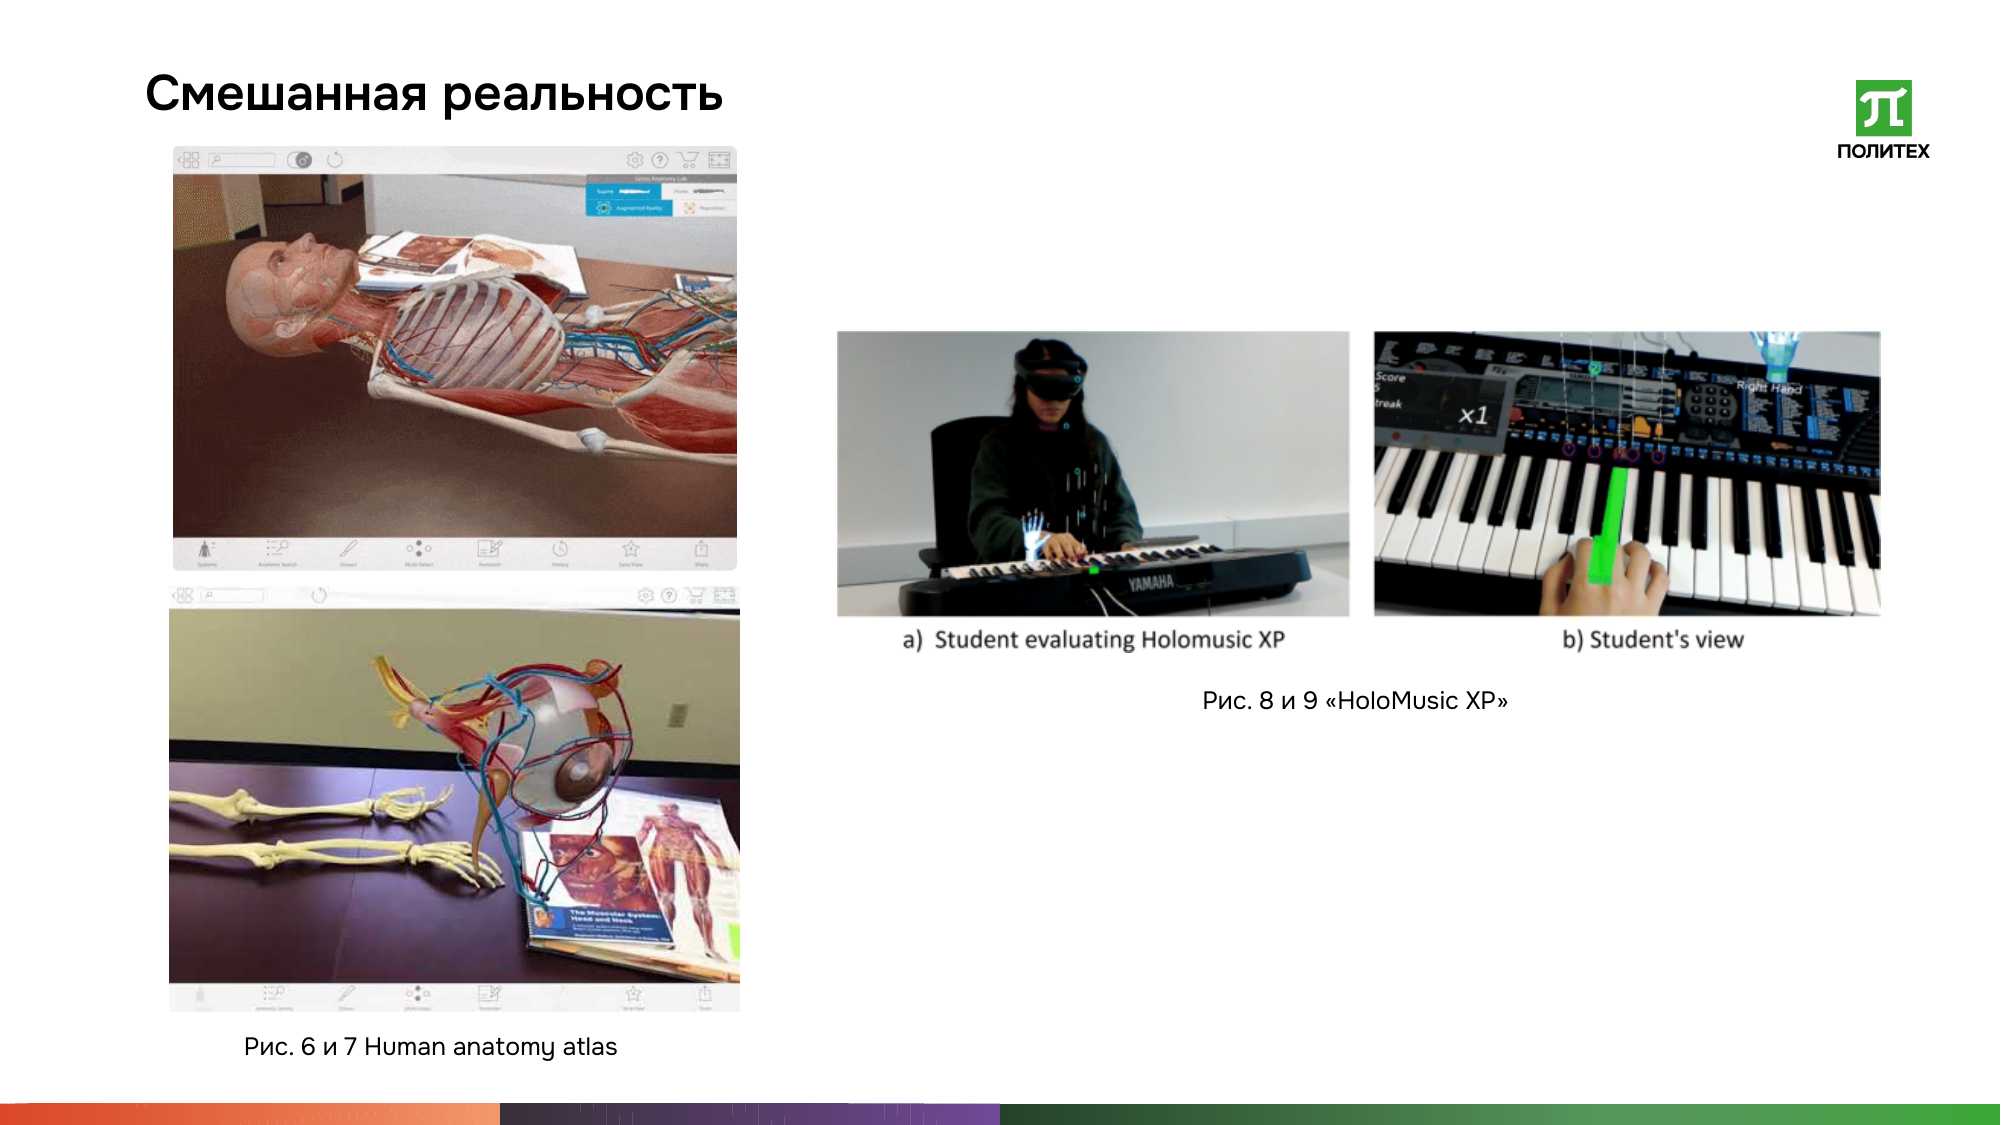

# Смешанная реальность
Рис. 8 и 9 «HoloMusic XP»
Рис. 6 и 7 Human anatomy atlas